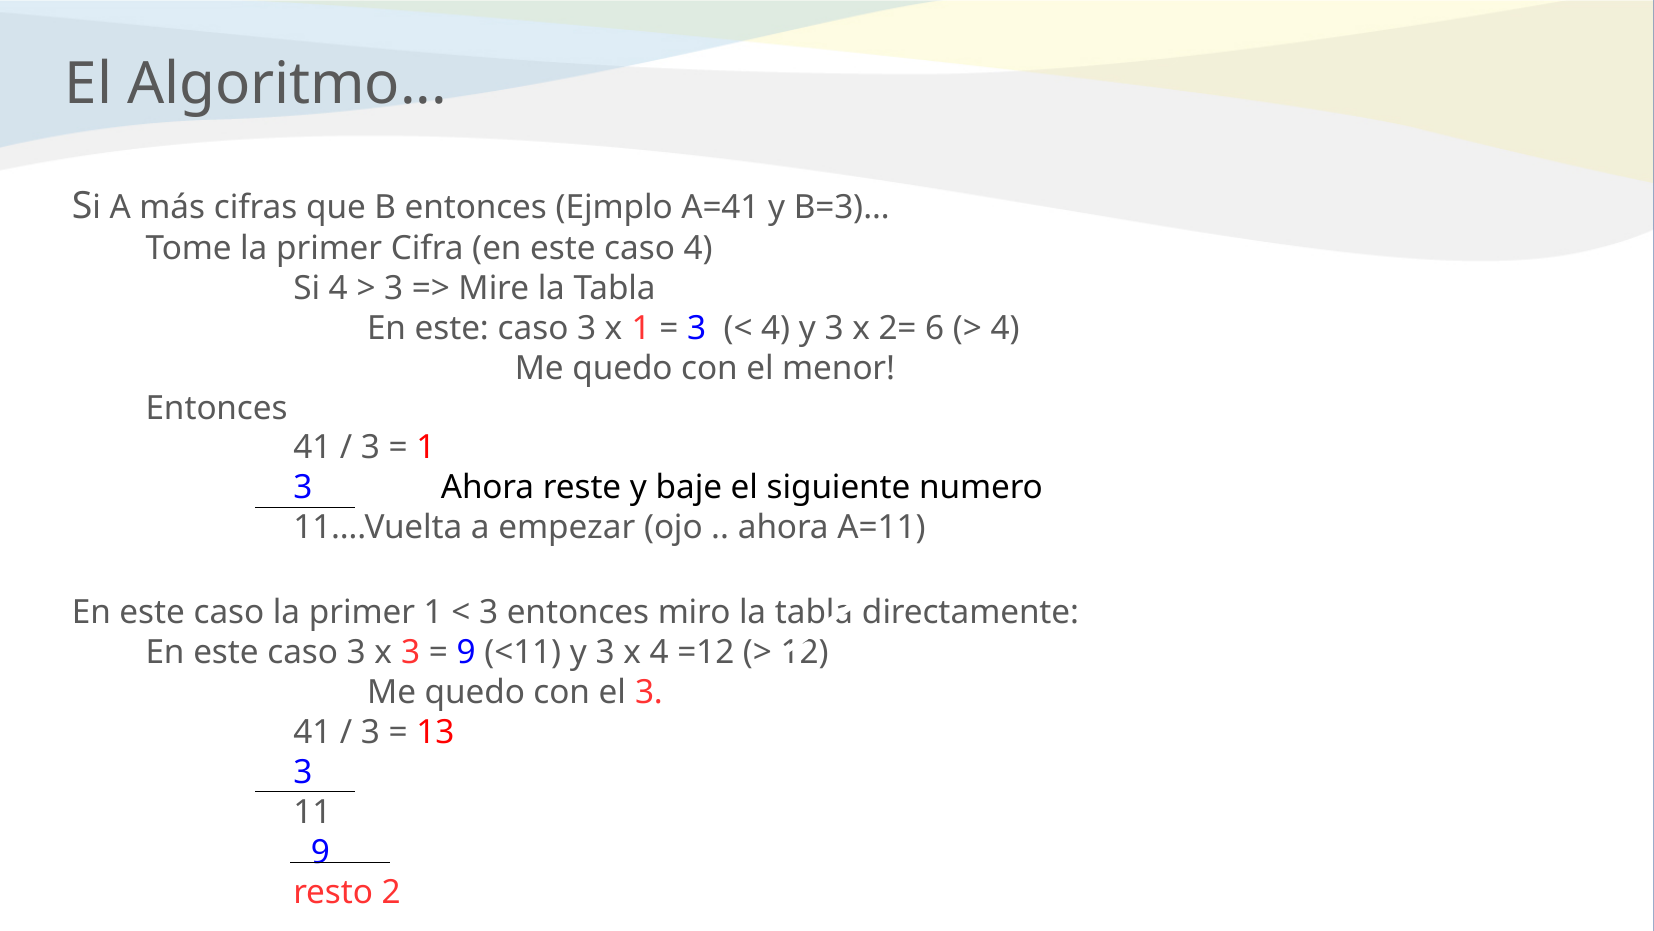

El Algoritmo...
Si A más cifras que B entonces (Ejmplo A=41 y B=3)…
	Tome la primer Cifra (en este caso 4)
			Si 4 > 3 => Mire la Tabla
				En este: caso 3 x 1 = 3 (< 4) y 3 x 2= 6 (> 4)
						Me quedo con el menor!
	Entonces
			41 / 3 = 1
			3		Ahora reste y baje el siguiente numero
			11….Vuelta a empezar (ojo .. ahora A=11)
En este caso la primer 1 < 3 entonces miro la tabla directamente:
	En este caso 3 x 3 = 9 (<11) y 3 x 4 =12 (> 12)
				Me quedo con el 3.
			41 / 3 = 13
			3
			11
			 9
			resto 2